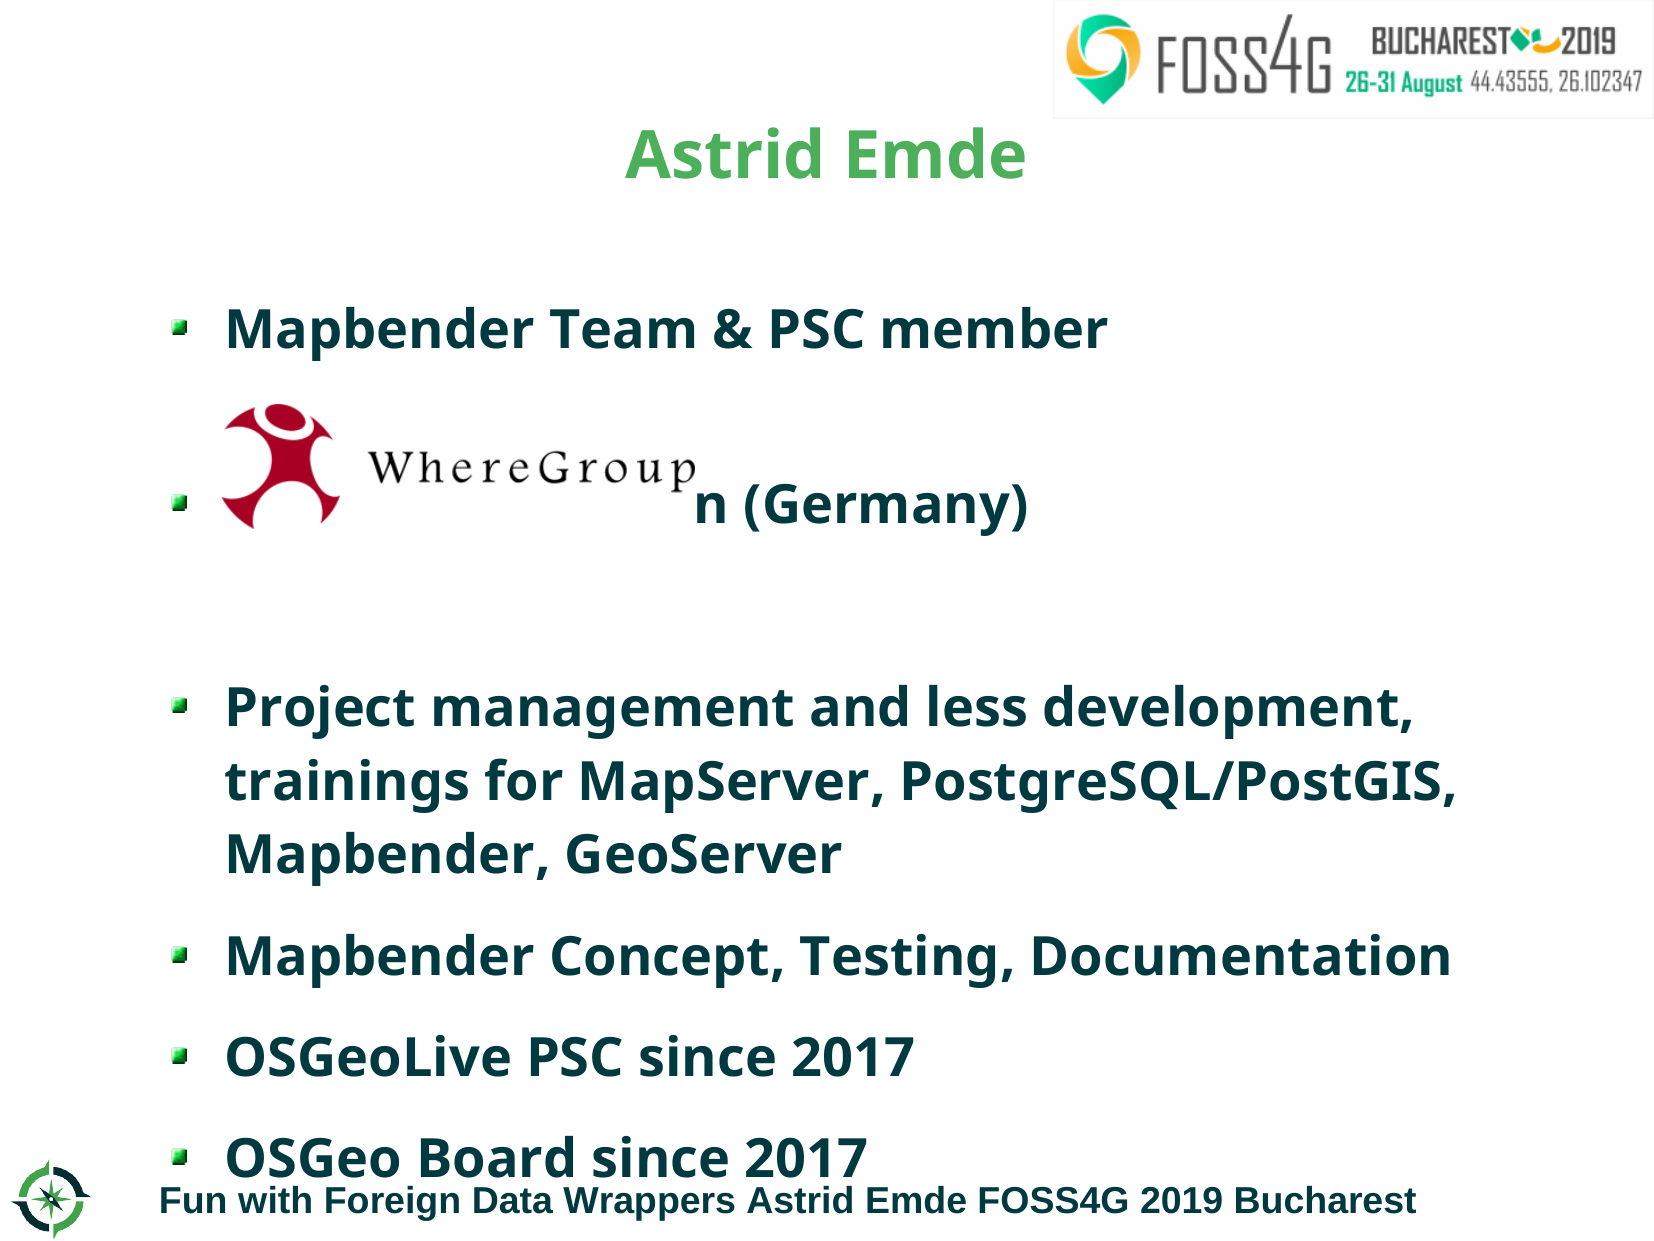

# Astrid Emde
Mapbender Team & PSC member
 Bonn (Germany)
Project management and less development, trainings for MapServer, PostgreSQL/PostGIS, Mapbender, GeoServer
Mapbender Concept, Testing, Documentation
OSGeoLive PSC since 2017
OSGeo Board since 2017